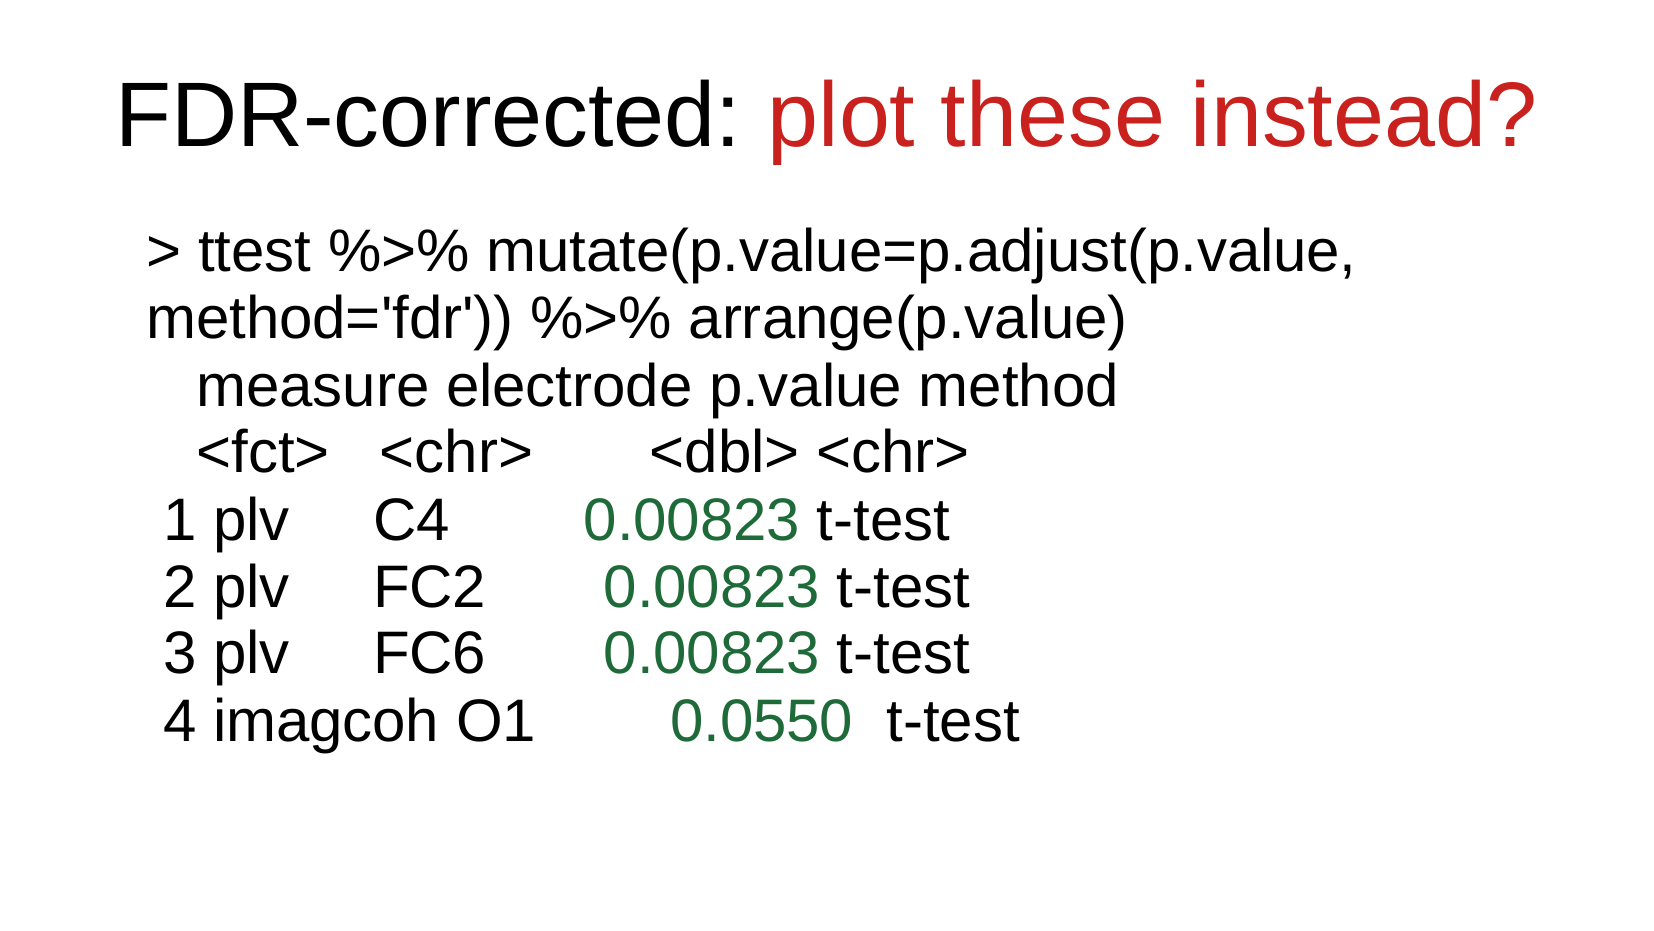

# FDR-corrected: plot these instead?
> ttest %>% mutate(p.value=p.adjust(p.value, method='fdr')) %>% arrange(p.value)
 measure electrode p.value method
 <fct> <chr> <dbl> <chr>
 1 plv C4 0.00823 t-test
 2 plv FC2 0.00823 t-test
 3 plv FC6 0.00823 t-test
 4 imagcoh O1 0.0550 t-test